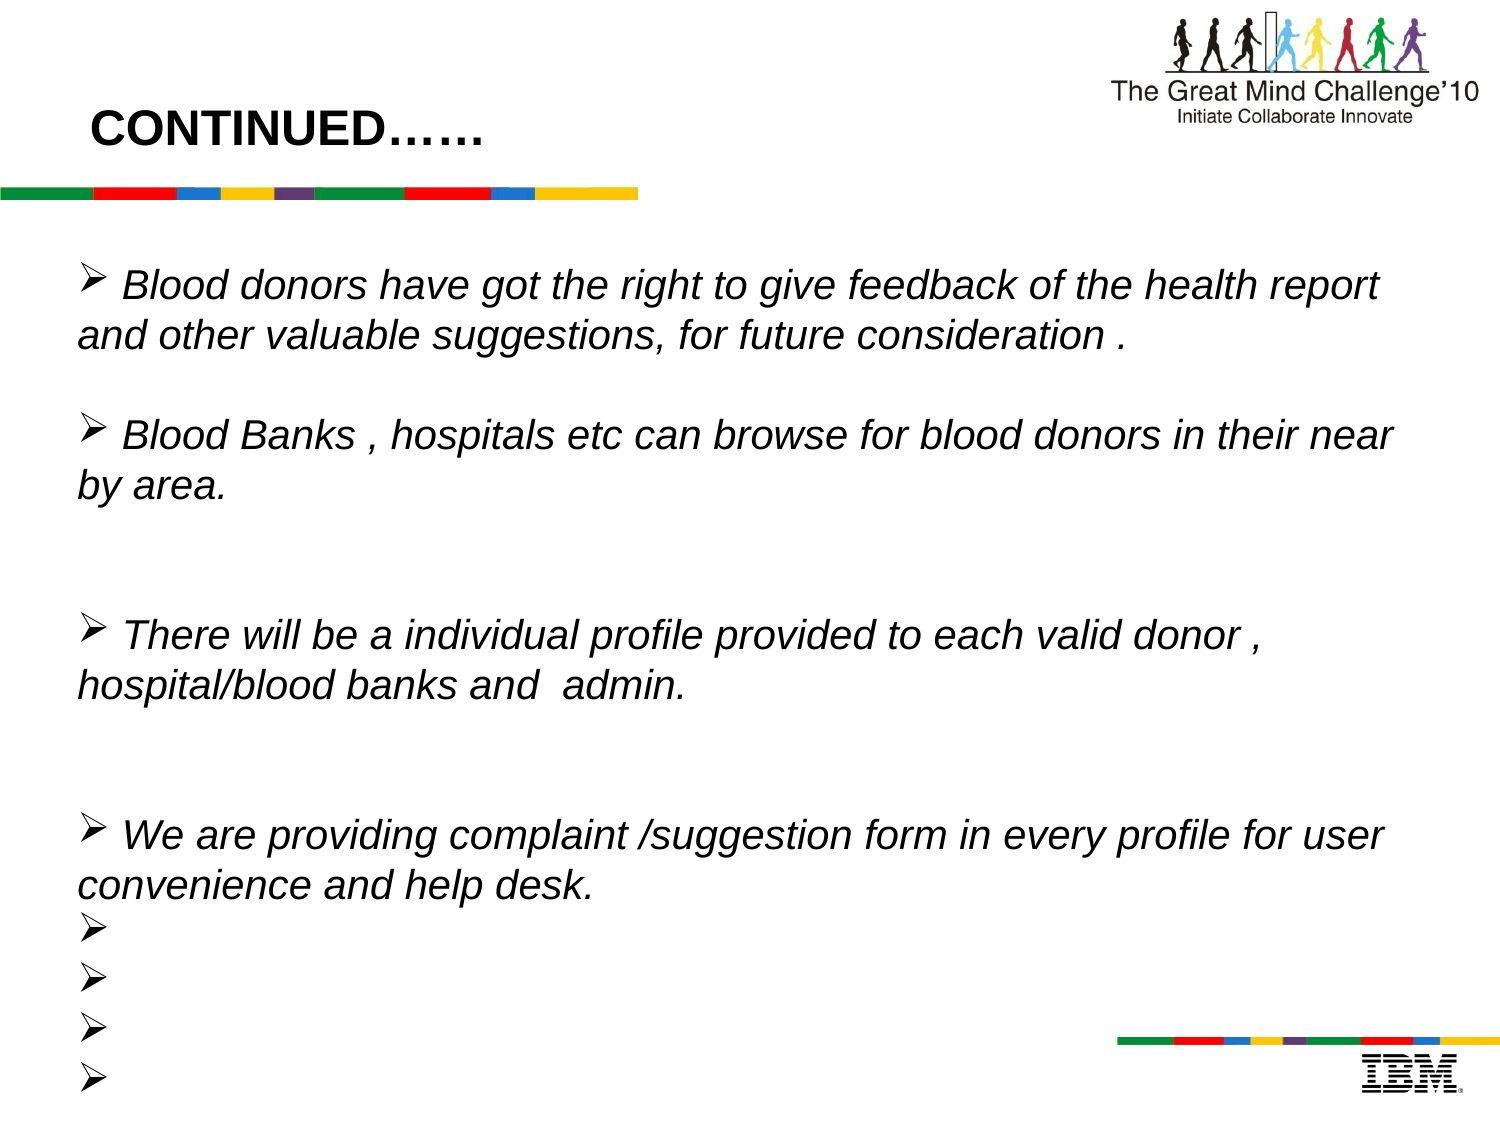

CONTINUED……
 Blood donors have got the right to give feedback of the health report and other valuable suggestions, for future consideration .
 Blood Banks , hospitals etc can browse for blood donors in their near by area.
 There will be a individual profile provided to each valid donor , hospital/blood banks and admin.
 We are providing complaint /suggestion form in every profile for user convenience and help desk.